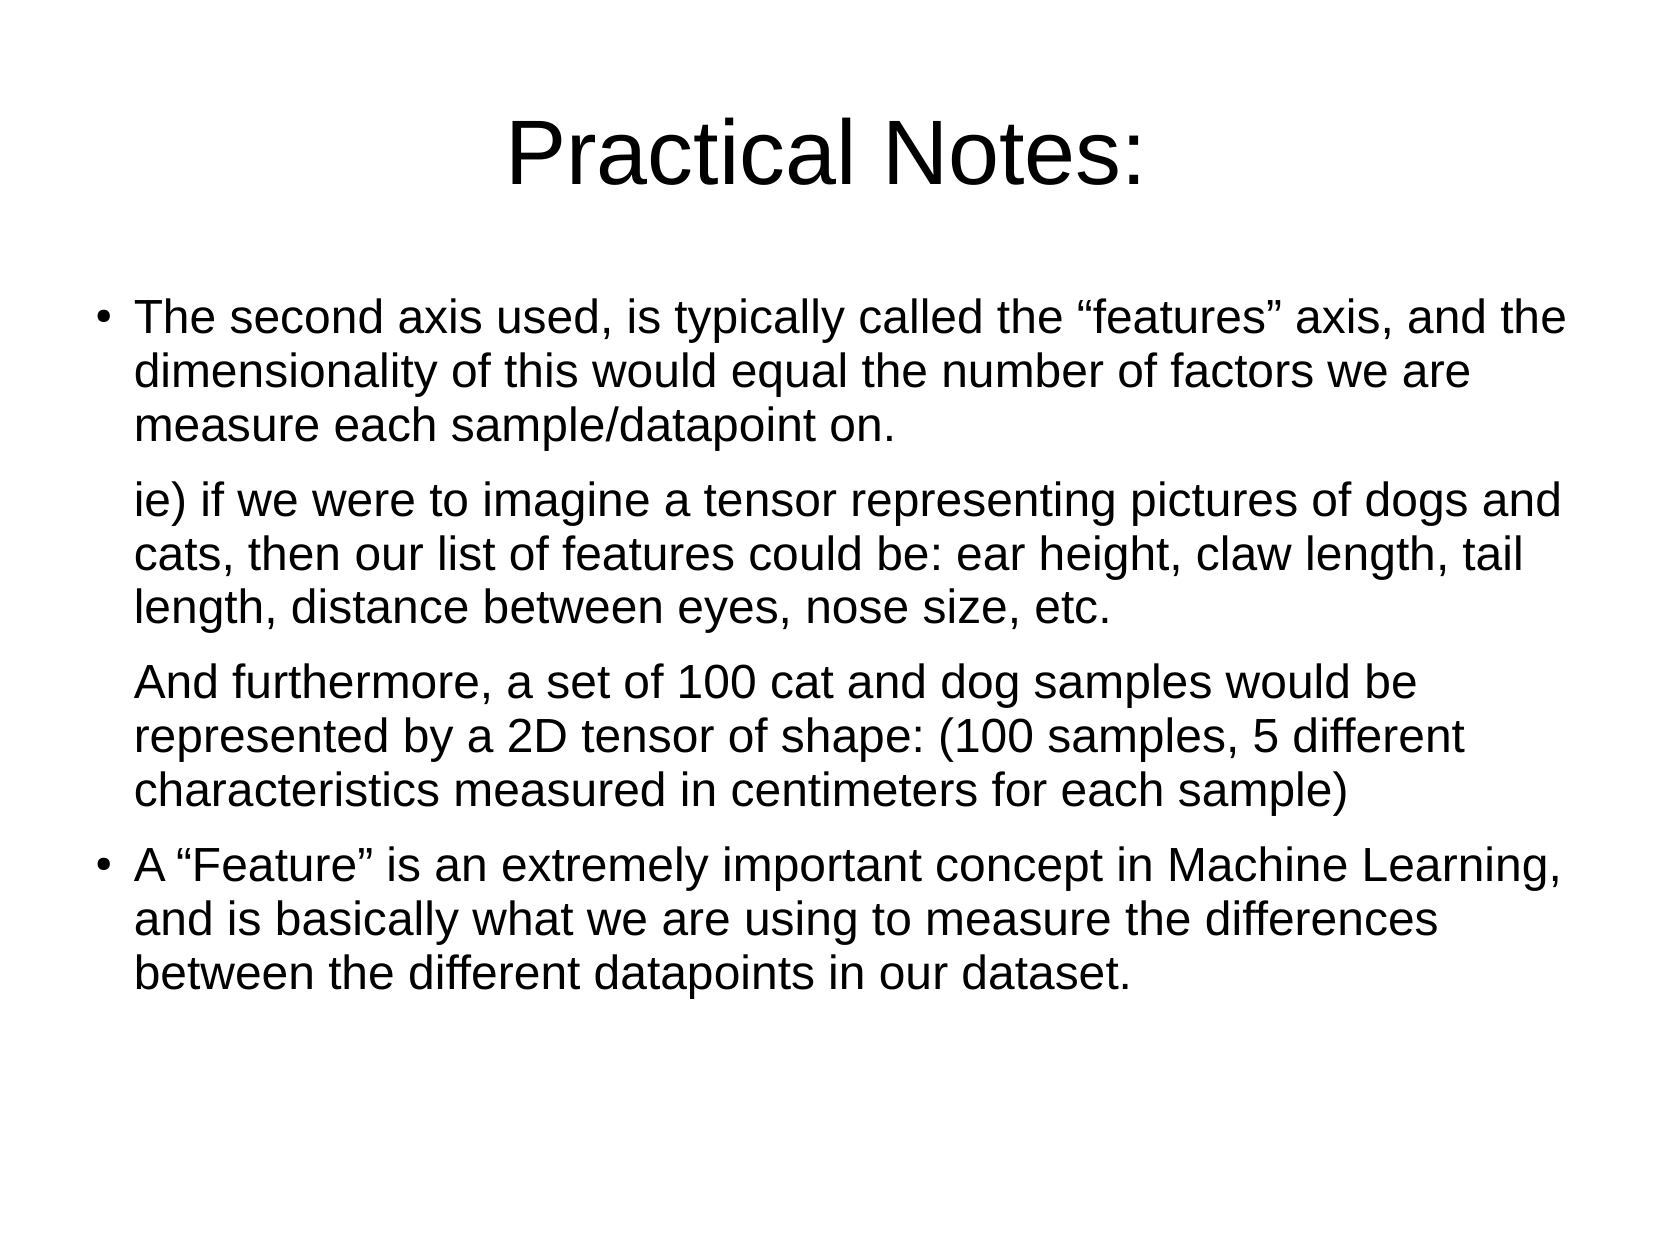

# Practical Notes:
The second axis used, is typically called the “features” axis, and the dimensionality of this would equal the number of factors we are measure each sample/datapoint on.
ie) if we were to imagine a tensor representing pictures of dogs and cats, then our list of features could be: ear height, claw length, tail length, distance between eyes, nose size, etc.
And furthermore, a set of 100 cat and dog samples would be represented by a 2D tensor of shape: (100 samples, 5 different characteristics measured in centimeters for each sample)
A “Feature” is an extremely important concept in Machine Learning, and is basically what we are using to measure the differences between the different datapoints in our dataset.